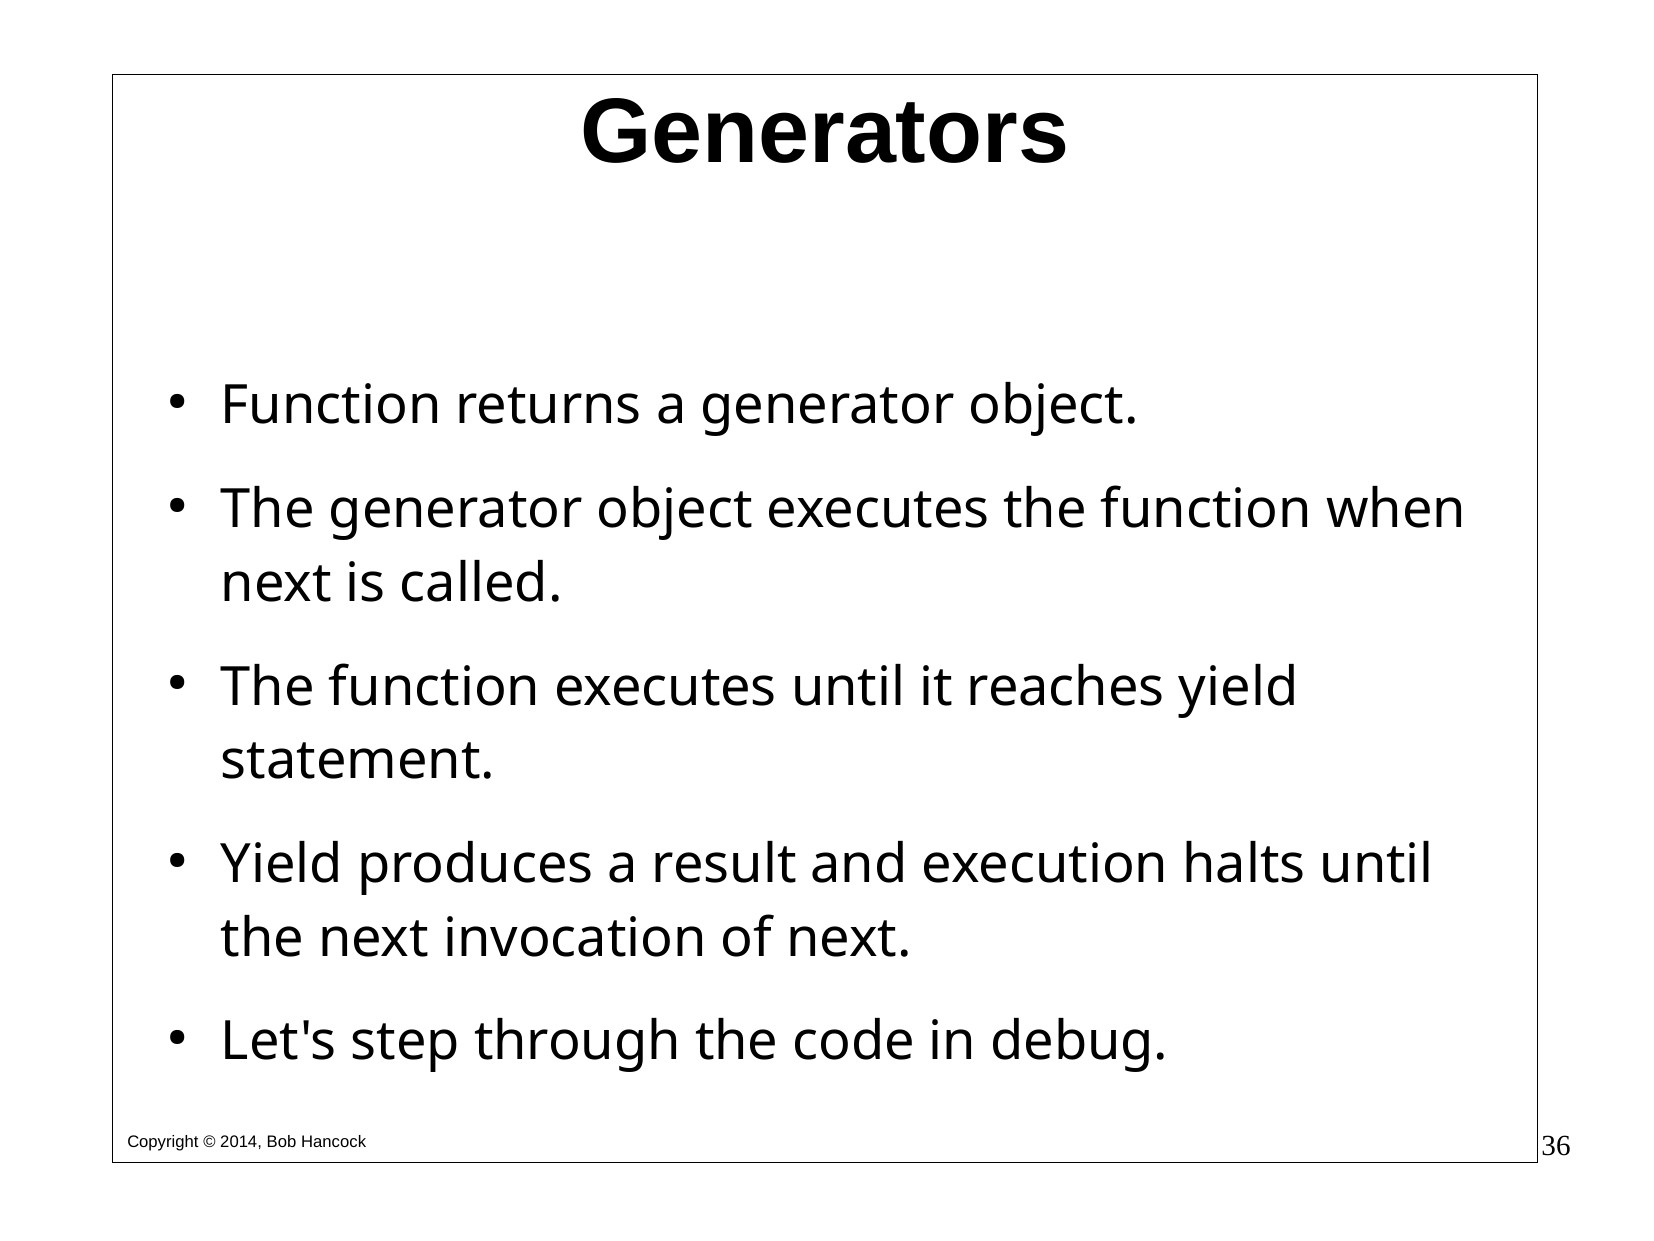

# Generators
Function returns a generator object.
The generator object executes the function when next is called.
The function executes until it reaches yield statement.
Yield produces a result and execution halts until the next invocation of next.
Let's step through the code in debug.
Copyright © 2014, Bob Hancock
36